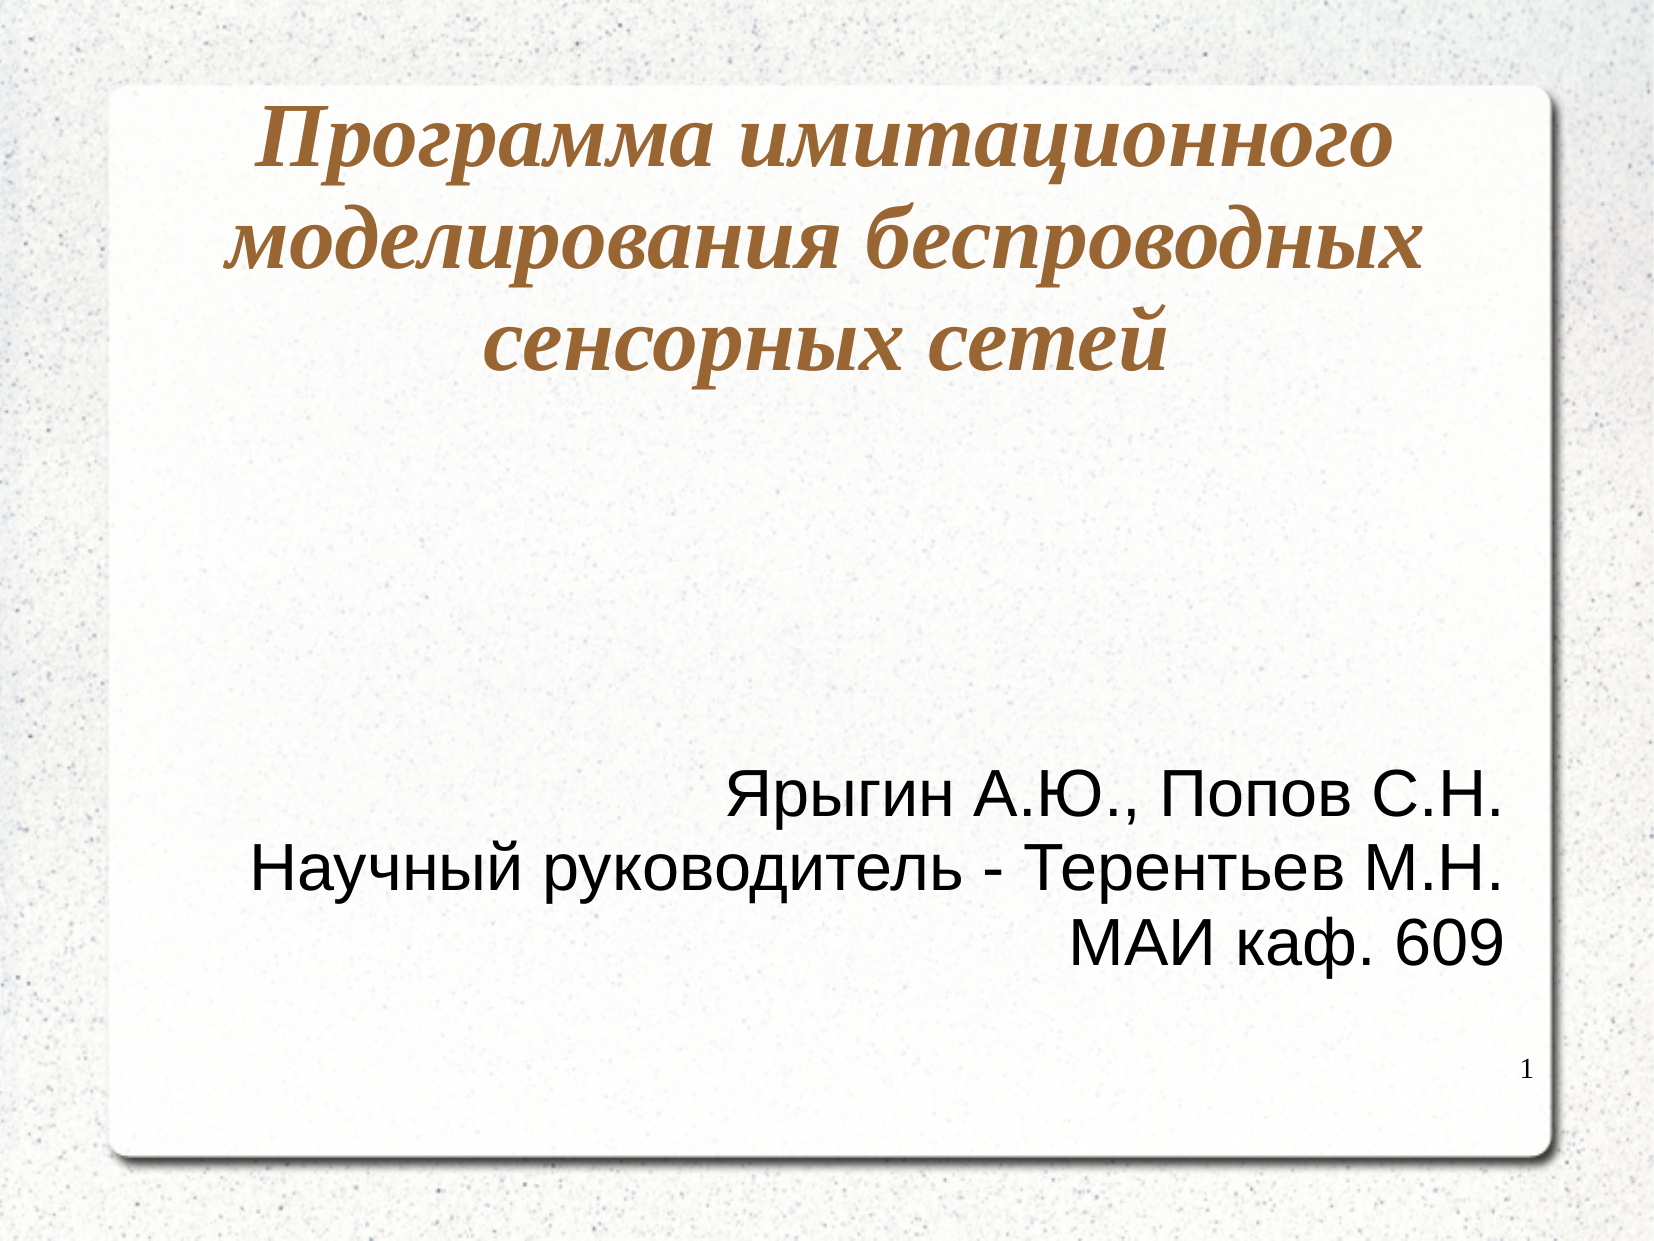

# Программа имитационного моделирования беспроводных сенсорных сетей
Ярыгин А.Ю., Попов С.Н.
Научный руководитель - Терентьев М.Н.
МАИ каф. 609
1